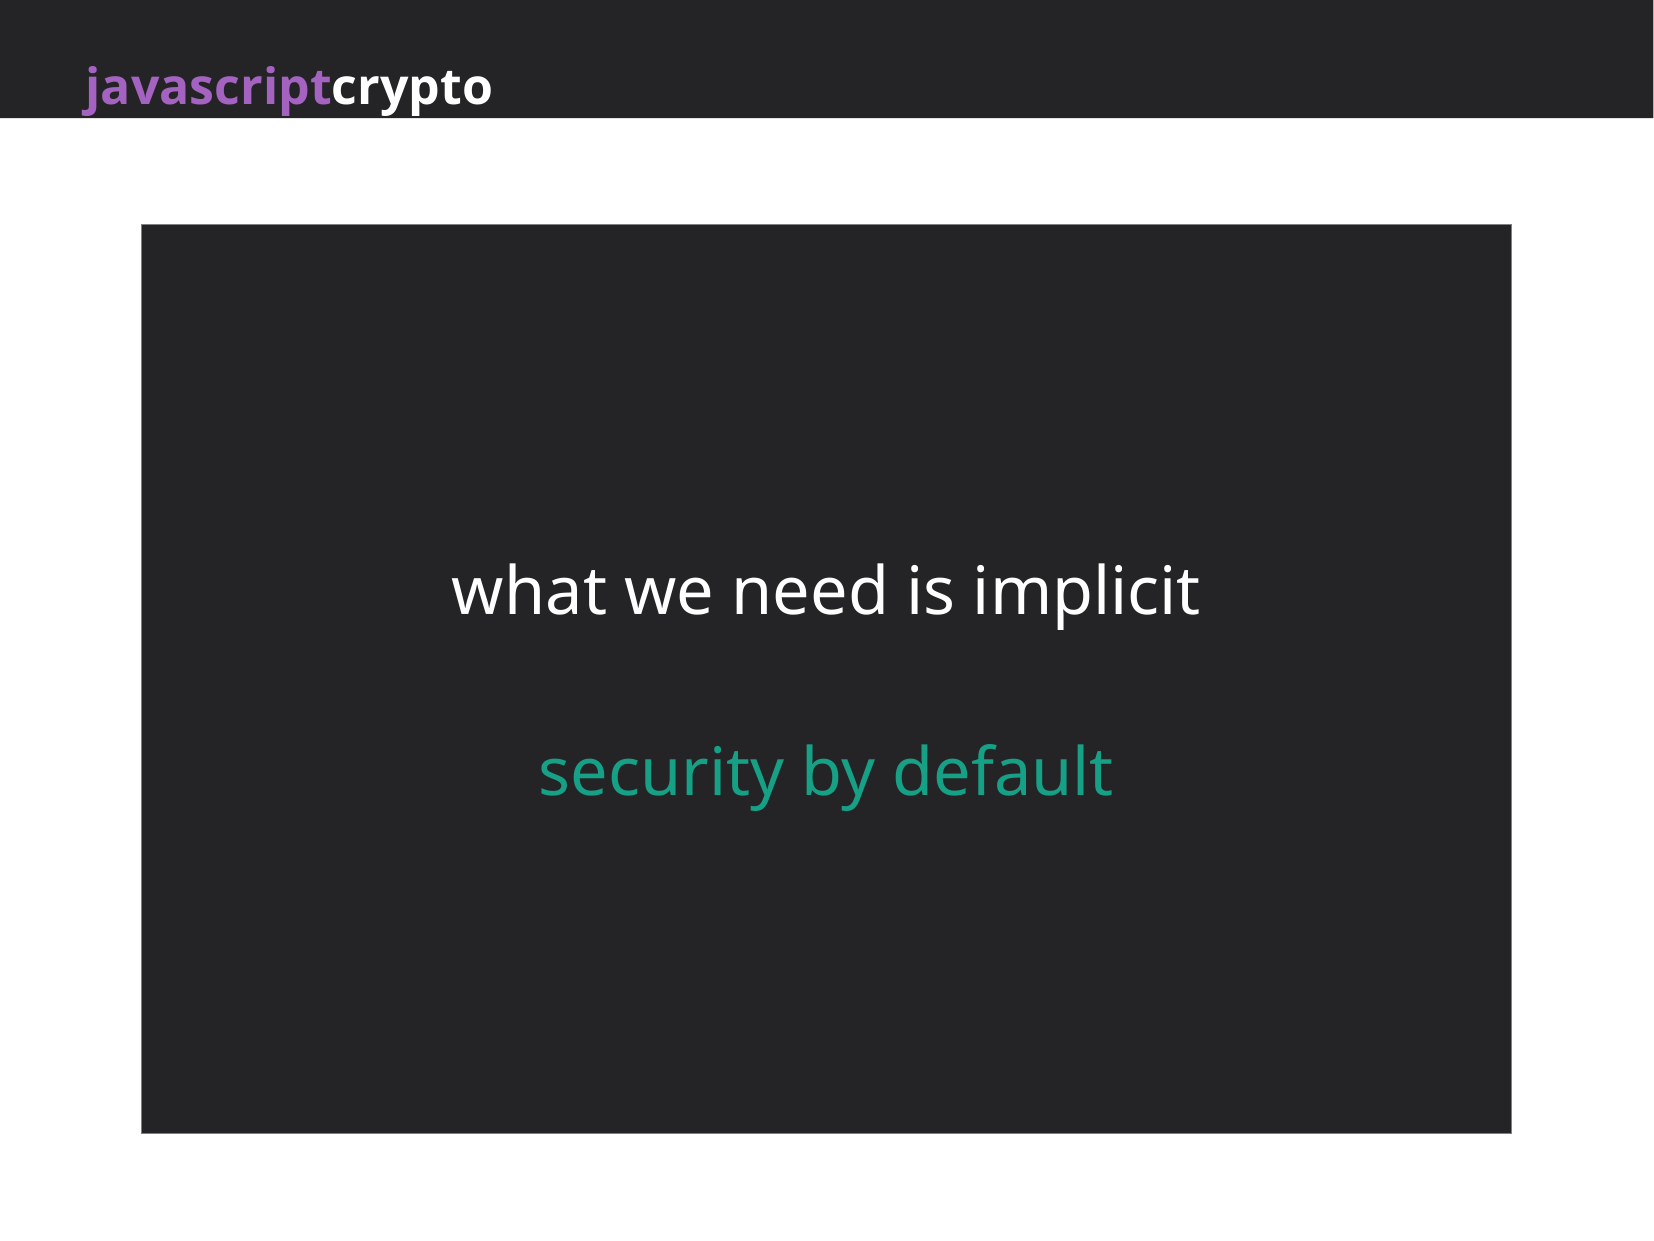

javascriptcrypto
what we need is implicit
security by default